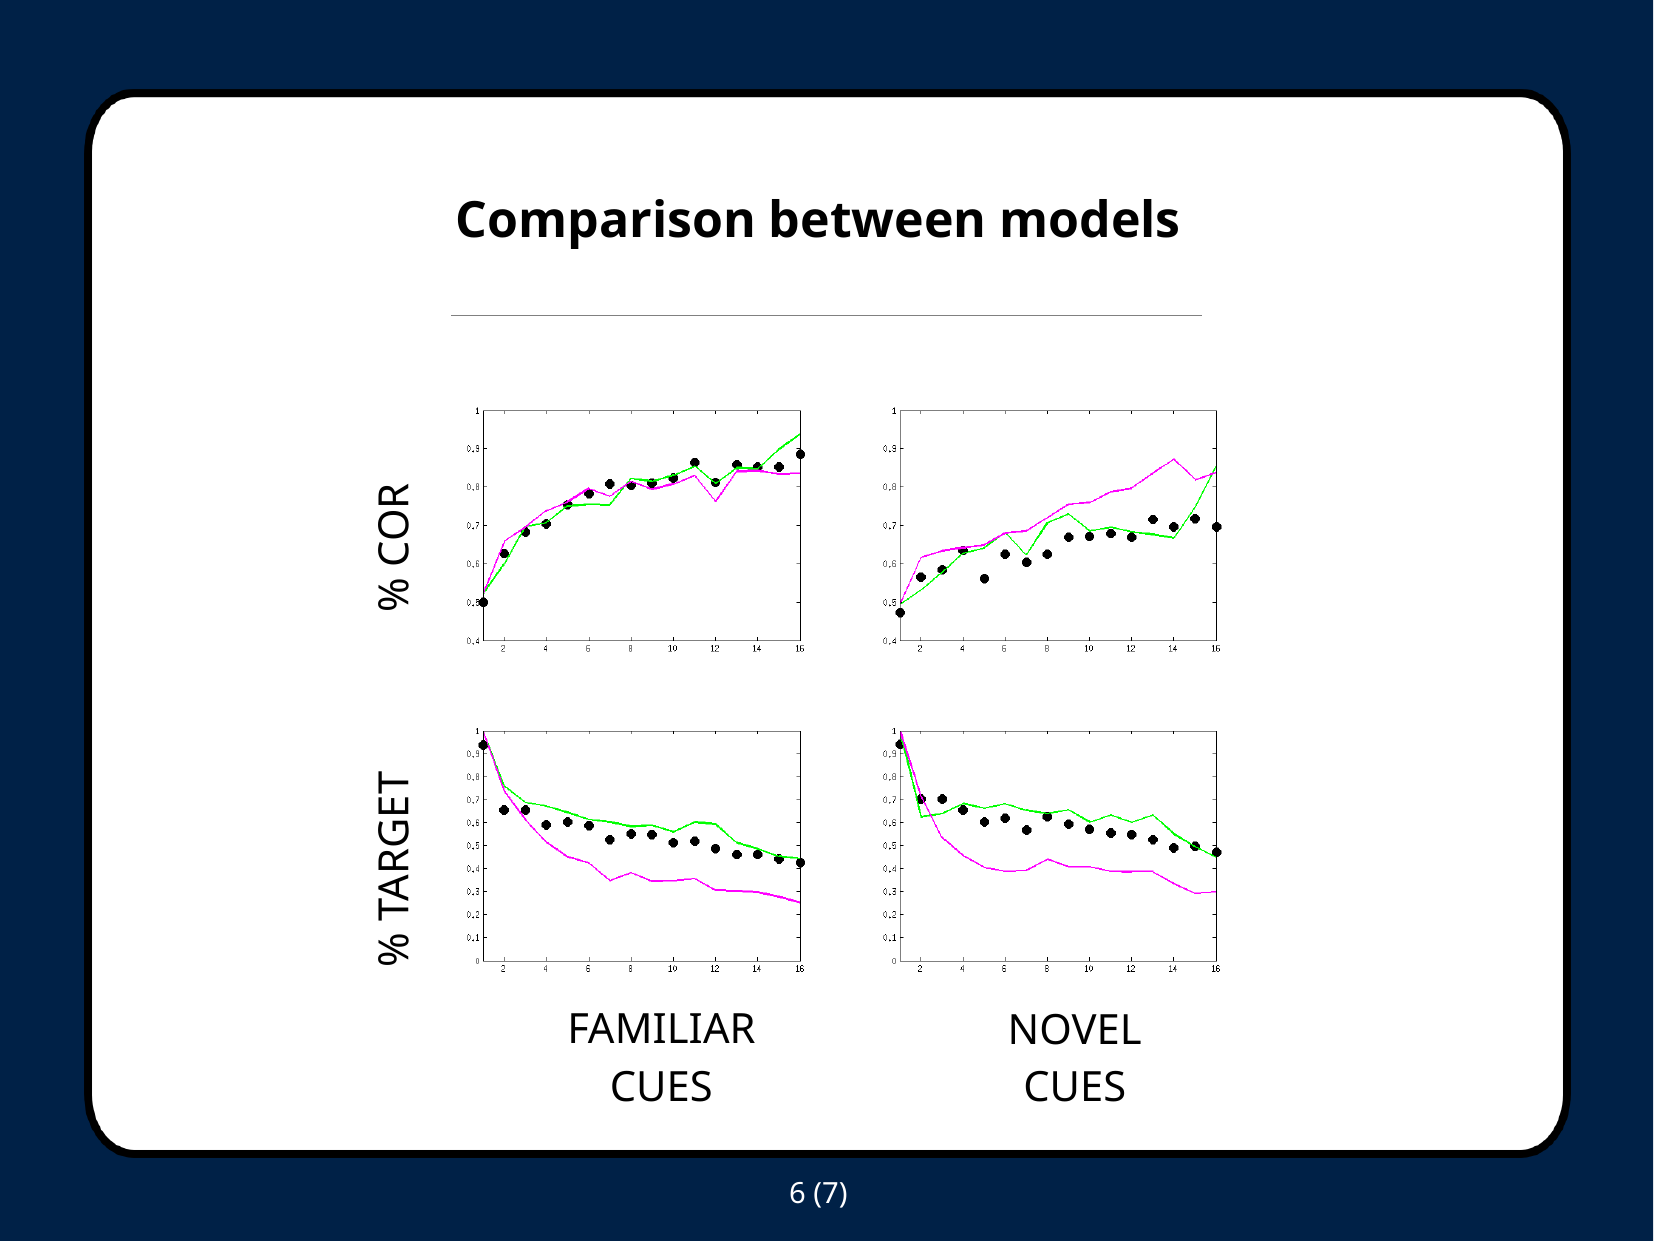

Comparison between models
% COR
# % TARGET
FAMILIAR
CUES
NOVEL
CUES
6 (7)